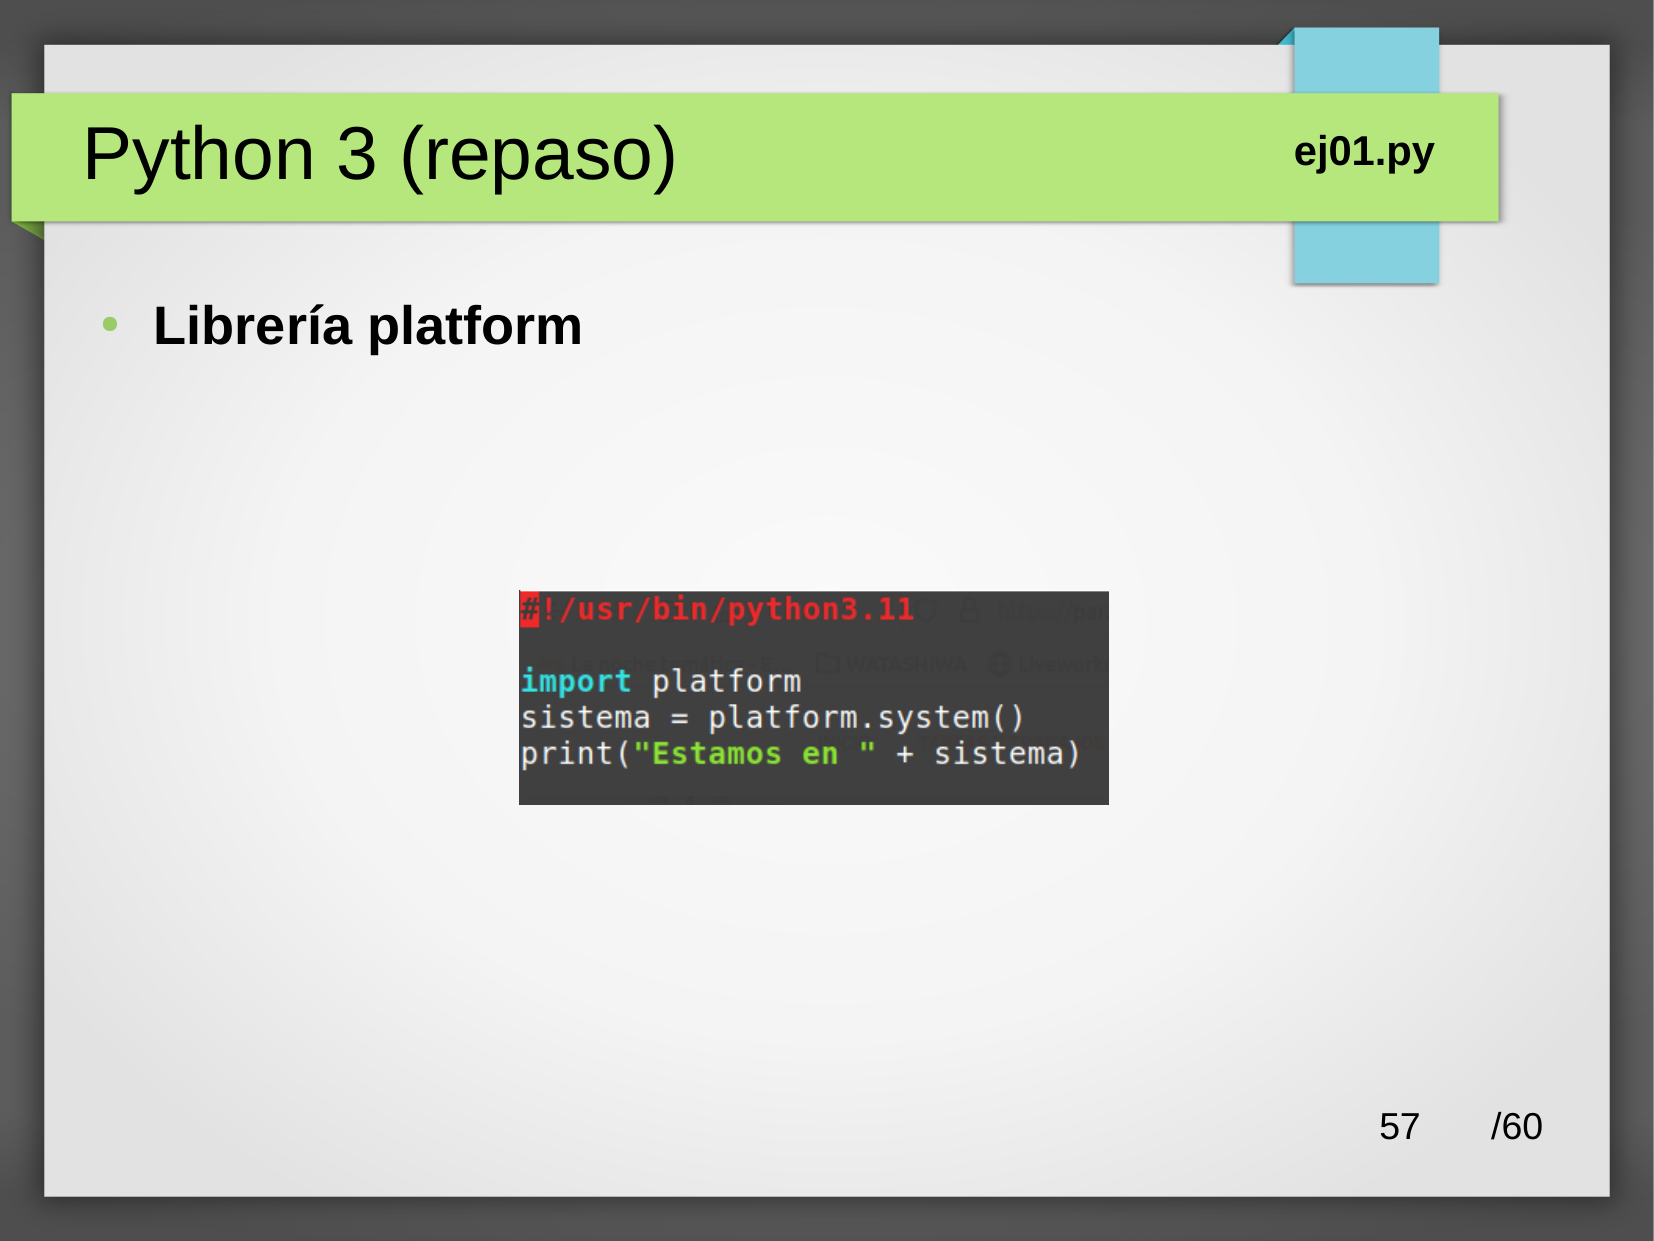

# Python 3 (repaso)
ej01.py
Librería platform
/60